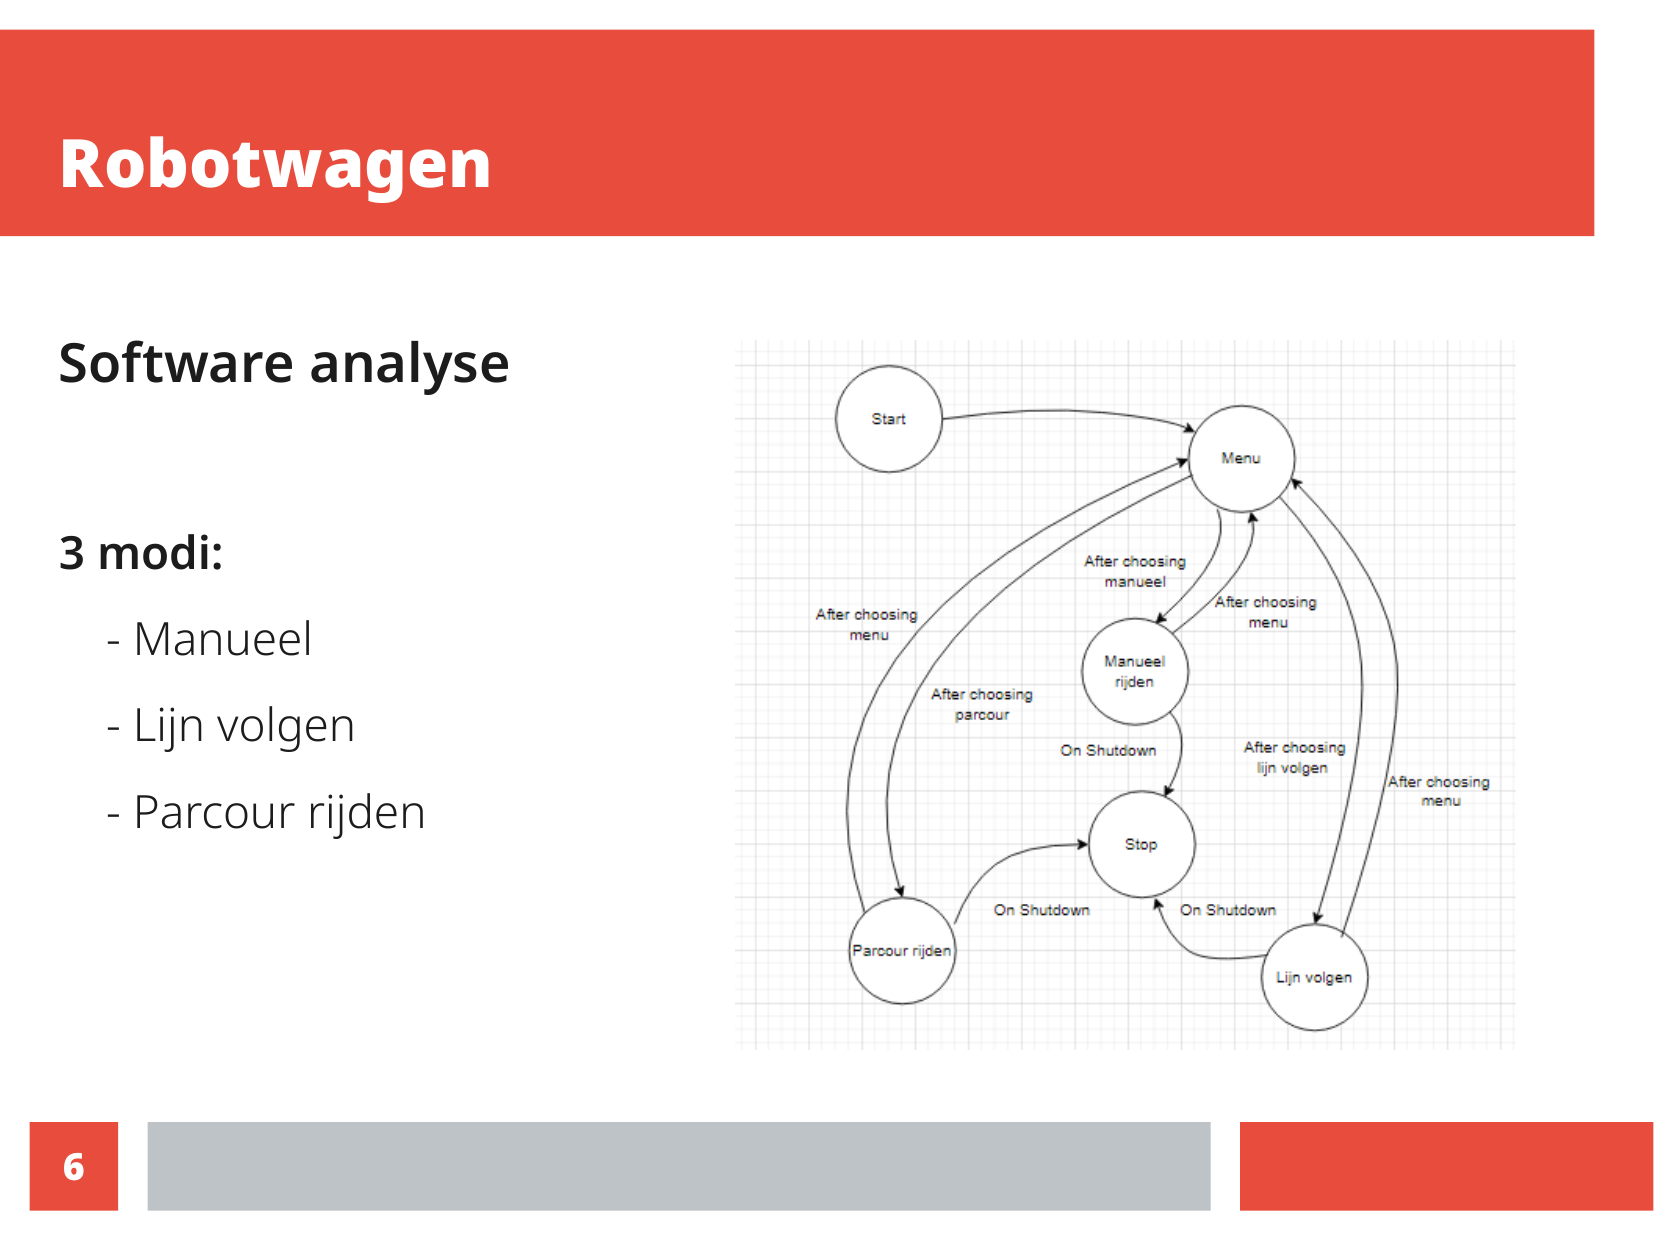

# Robotwagen
Software analyse
3 modi:
- Manueel
- Lijn volgen
- Parcour rijden
6